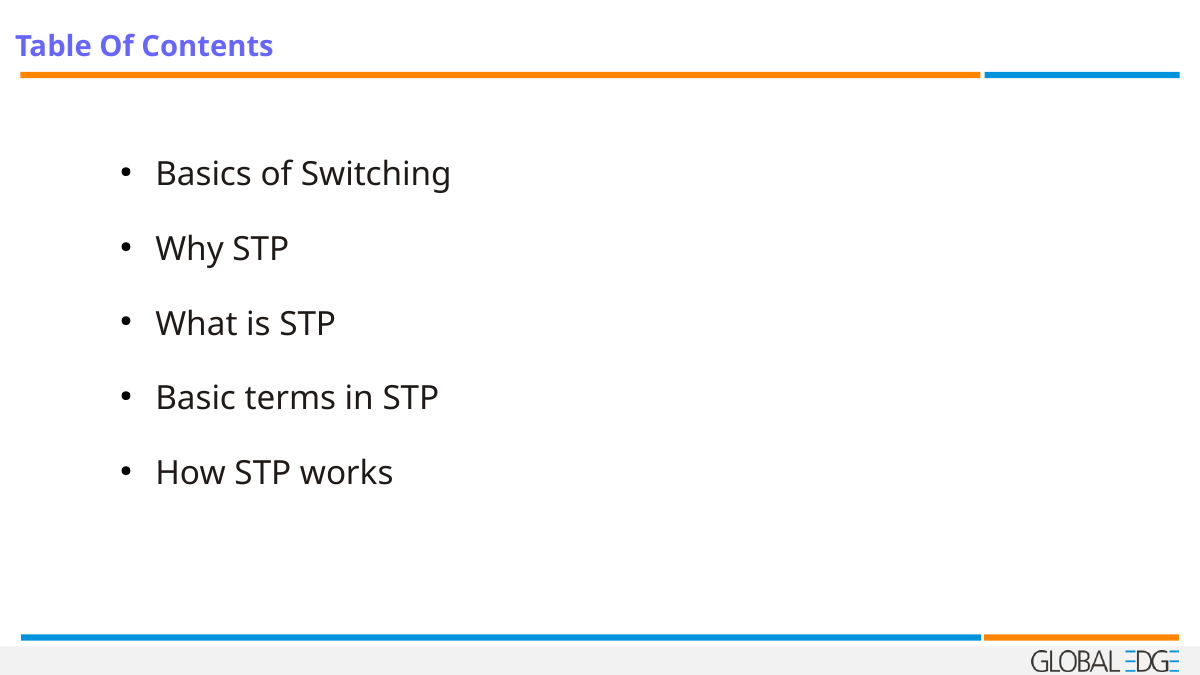

# Table Of Contents
Basics of Switching
Why STP
What is STP
Basic terms in STP
How STP works